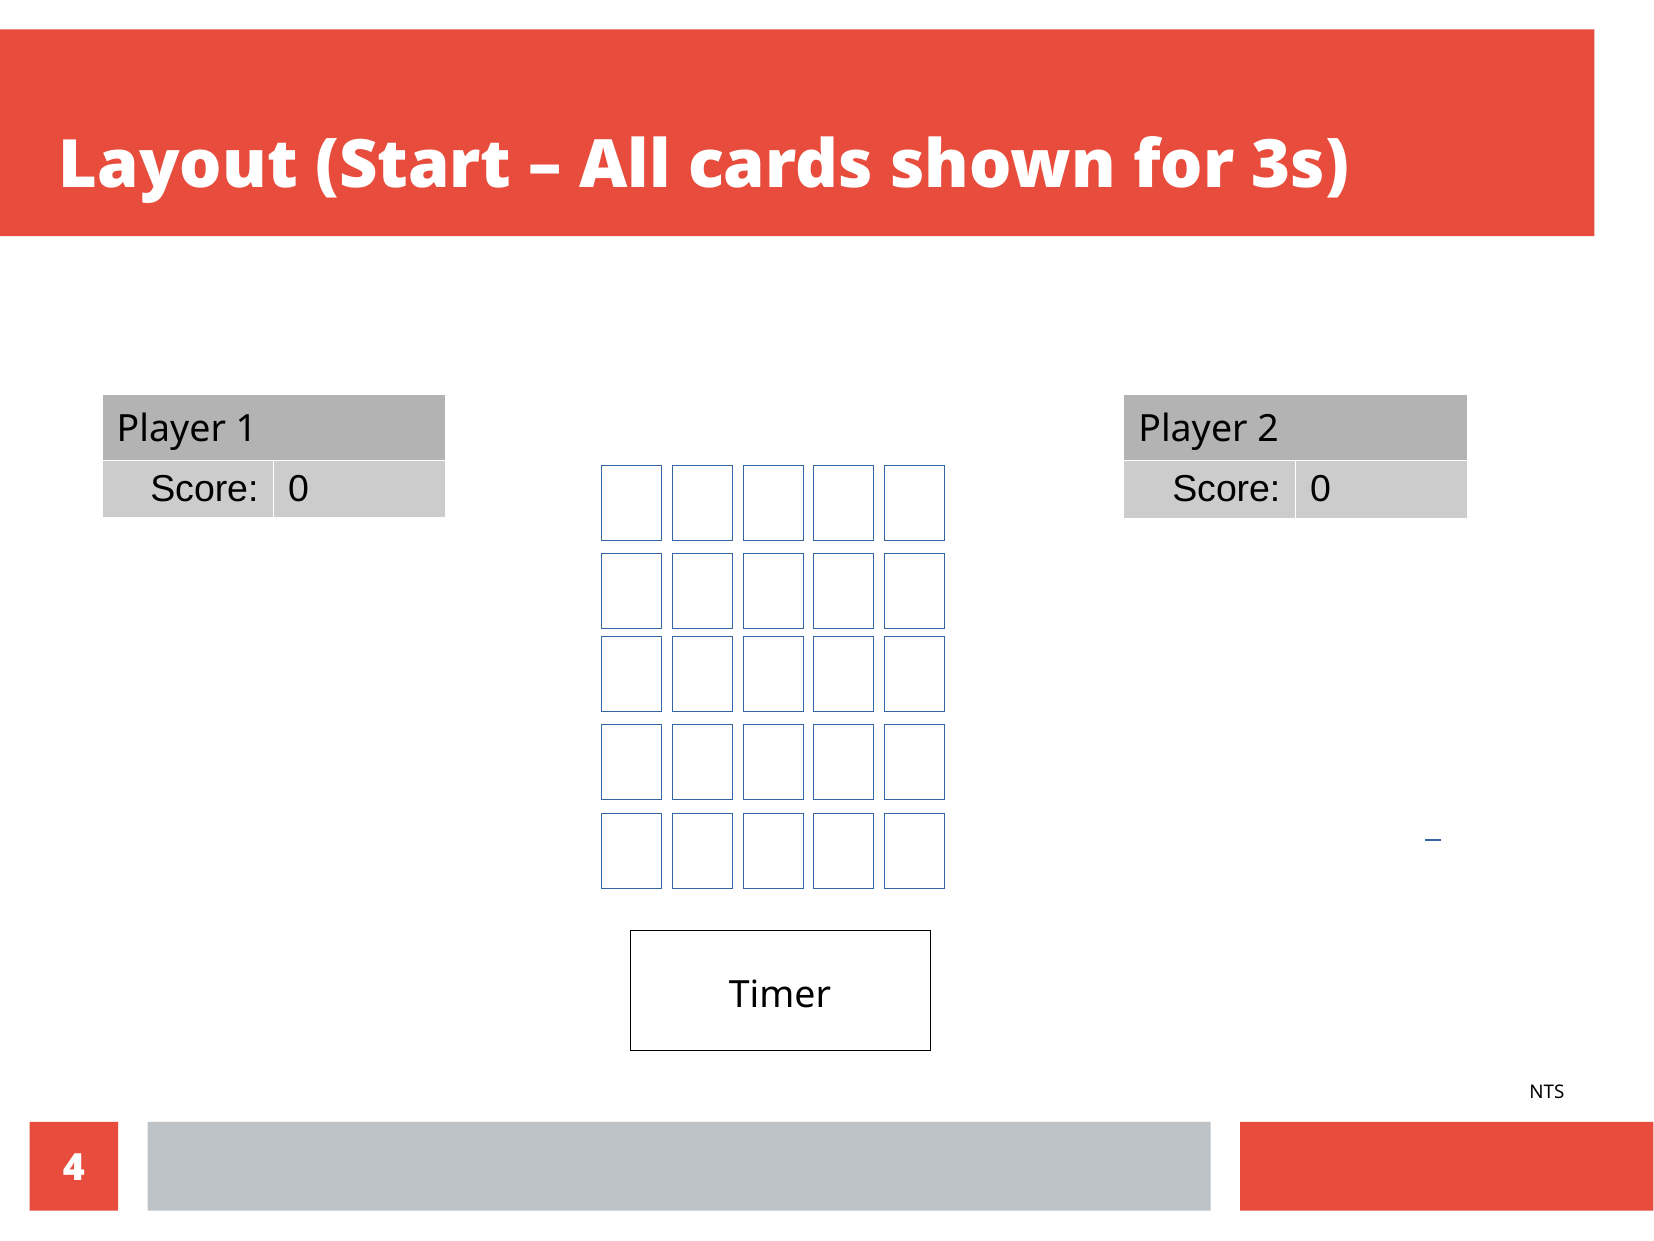

# Layout (Start – All cards shown for 3s)
| Player 1 | |
| --- | --- |
| Score: | 0 |
| Player 2 | |
| --- | --- |
| Score: | 0 |
Timer
NTS
4